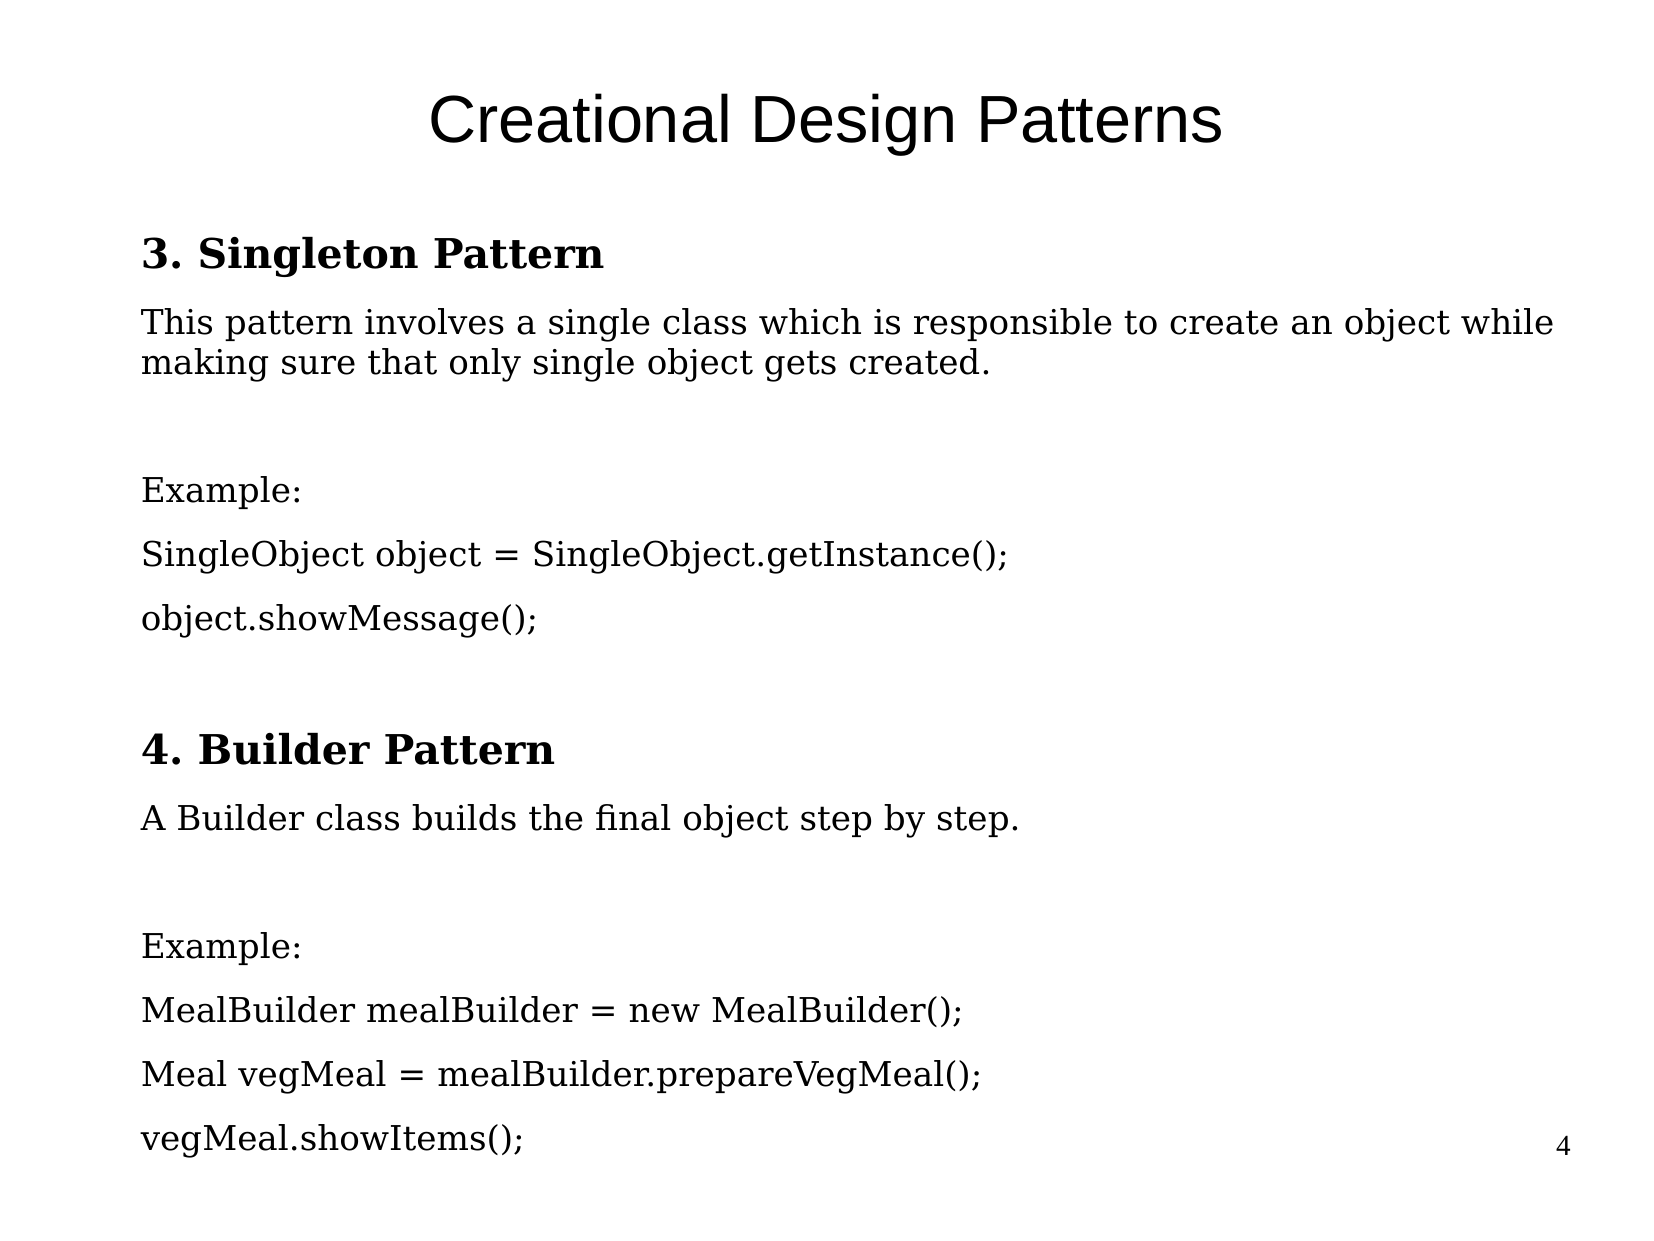

# Creational Design Patterns
3. Singleton Pattern
This pattern involves a single class which is responsible to create an object while making sure that only single object gets created.
Example:
SingleObject object = SingleObject.getInstance();
object.showMessage();
4. Builder Pattern
A Builder class builds the final object step by step.
Example:
MealBuilder mealBuilder = new MealBuilder();
Meal vegMeal = mealBuilder.prepareVegMeal();
vegMeal.showItems();
4